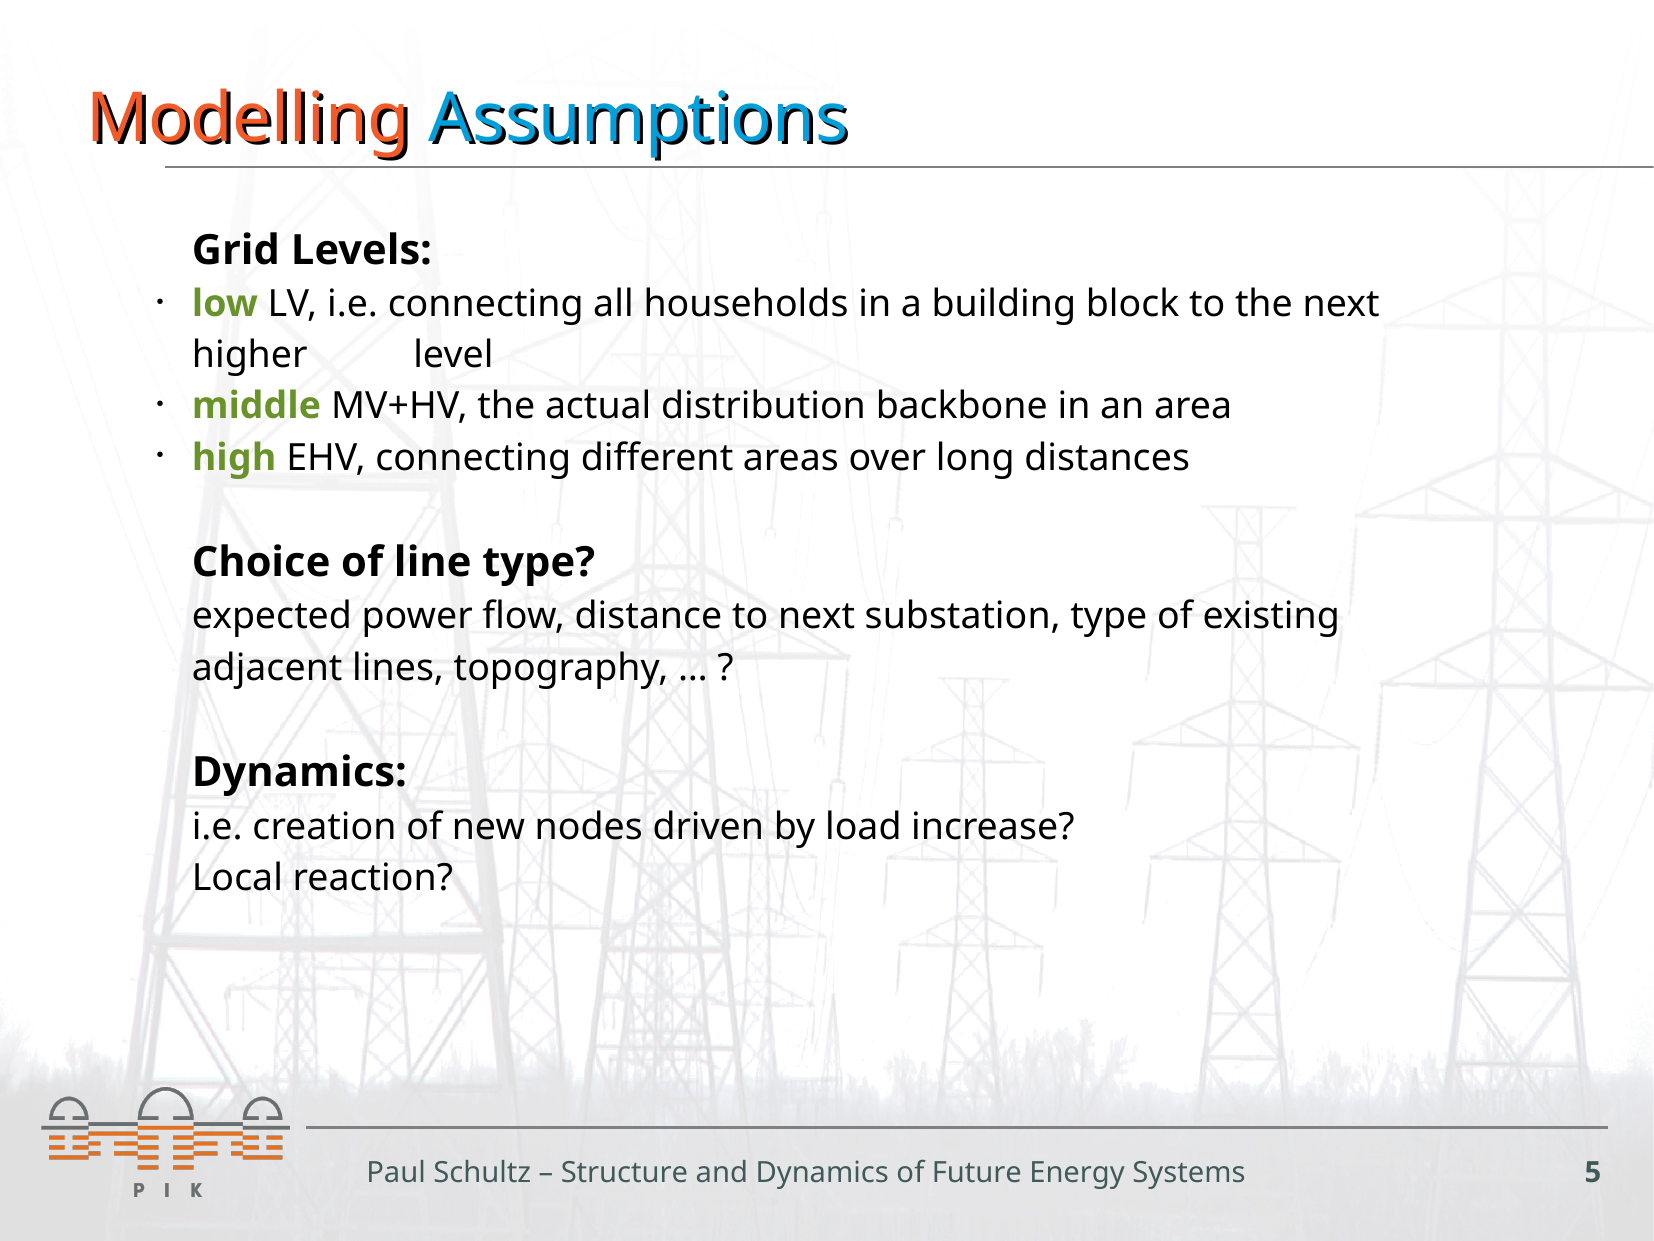

# Modelling Assumptions
Grid Levels:
low LV, i.e. connecting all households in a building block to the next higher 		level
middle MV+HV, the actual distribution backbone in an area
high EHV, connecting different areas over long distances
Choice of line type?
expected power flow, distance to next substation, type of existing adjacent lines, topography, … ?
Dynamics:
i.e. creation of new nodes driven by load increase?
Local reaction?
5